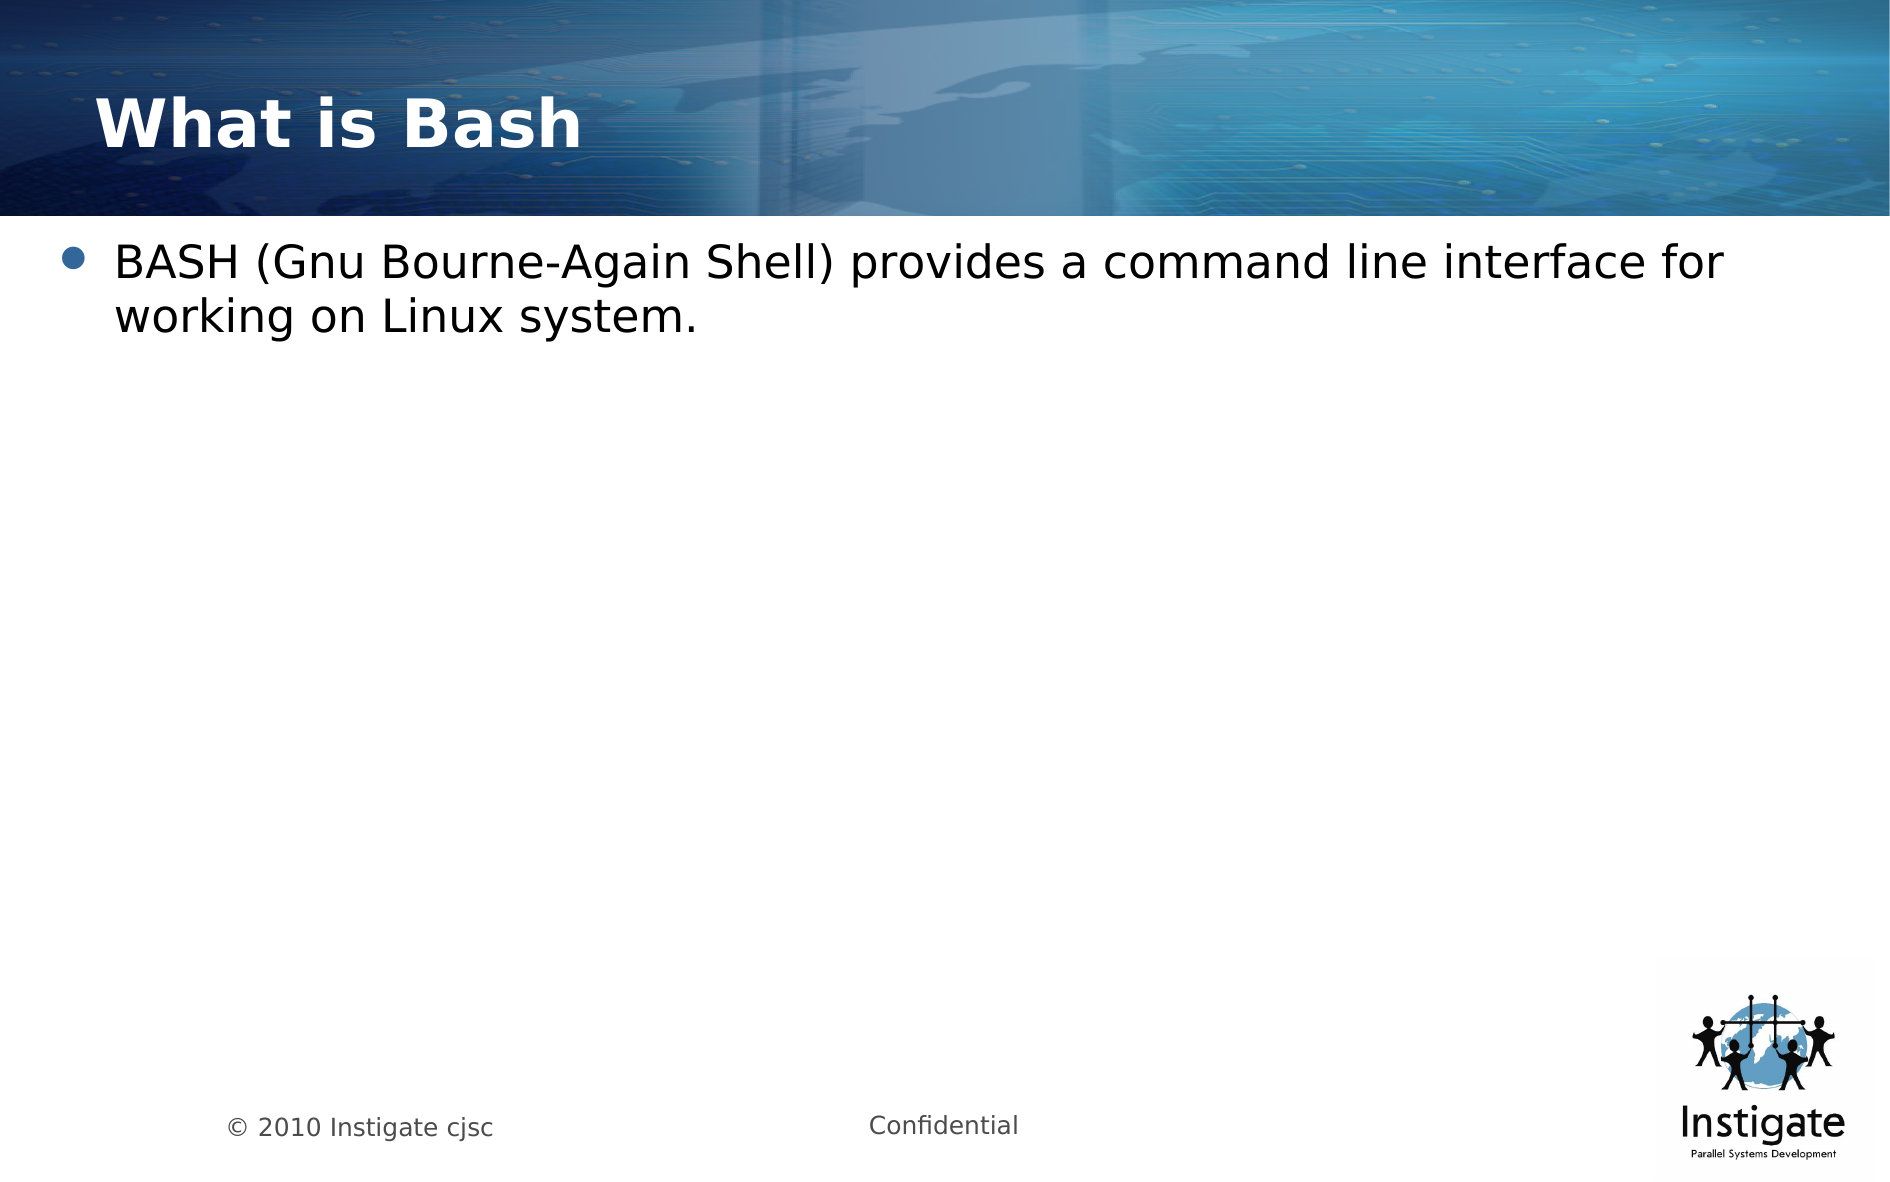

# What is Bash
BASH (Gnu Bourne-Again Shell) provides a command line interface for working on Linux system.